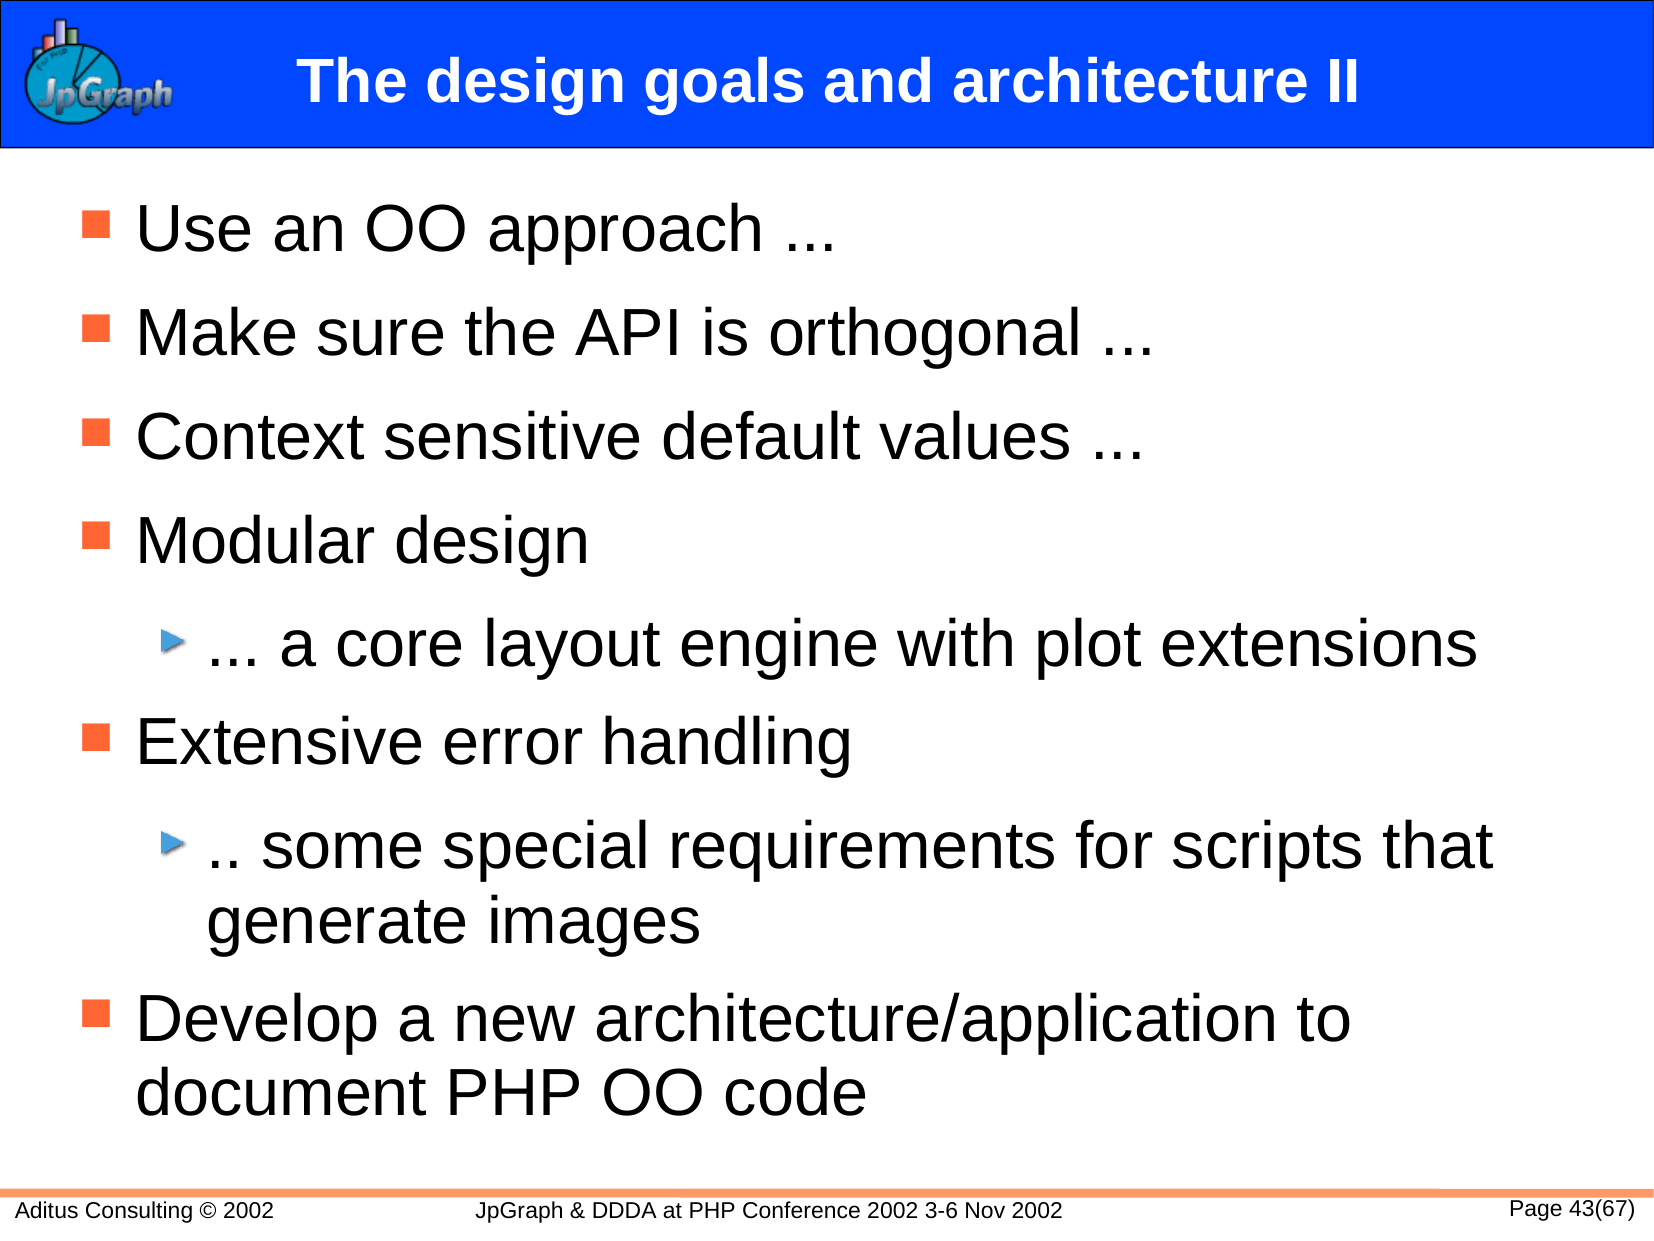

# The design goals and architecture II
Use an OO approach ...
Make sure the API is orthogonal ...
Context sensitive default values ...
Modular design
... a core layout engine with plot extensions
Extensive error handling
.. some special requirements for scripts that generate images
Develop a new architecture/application to document PHP OO code